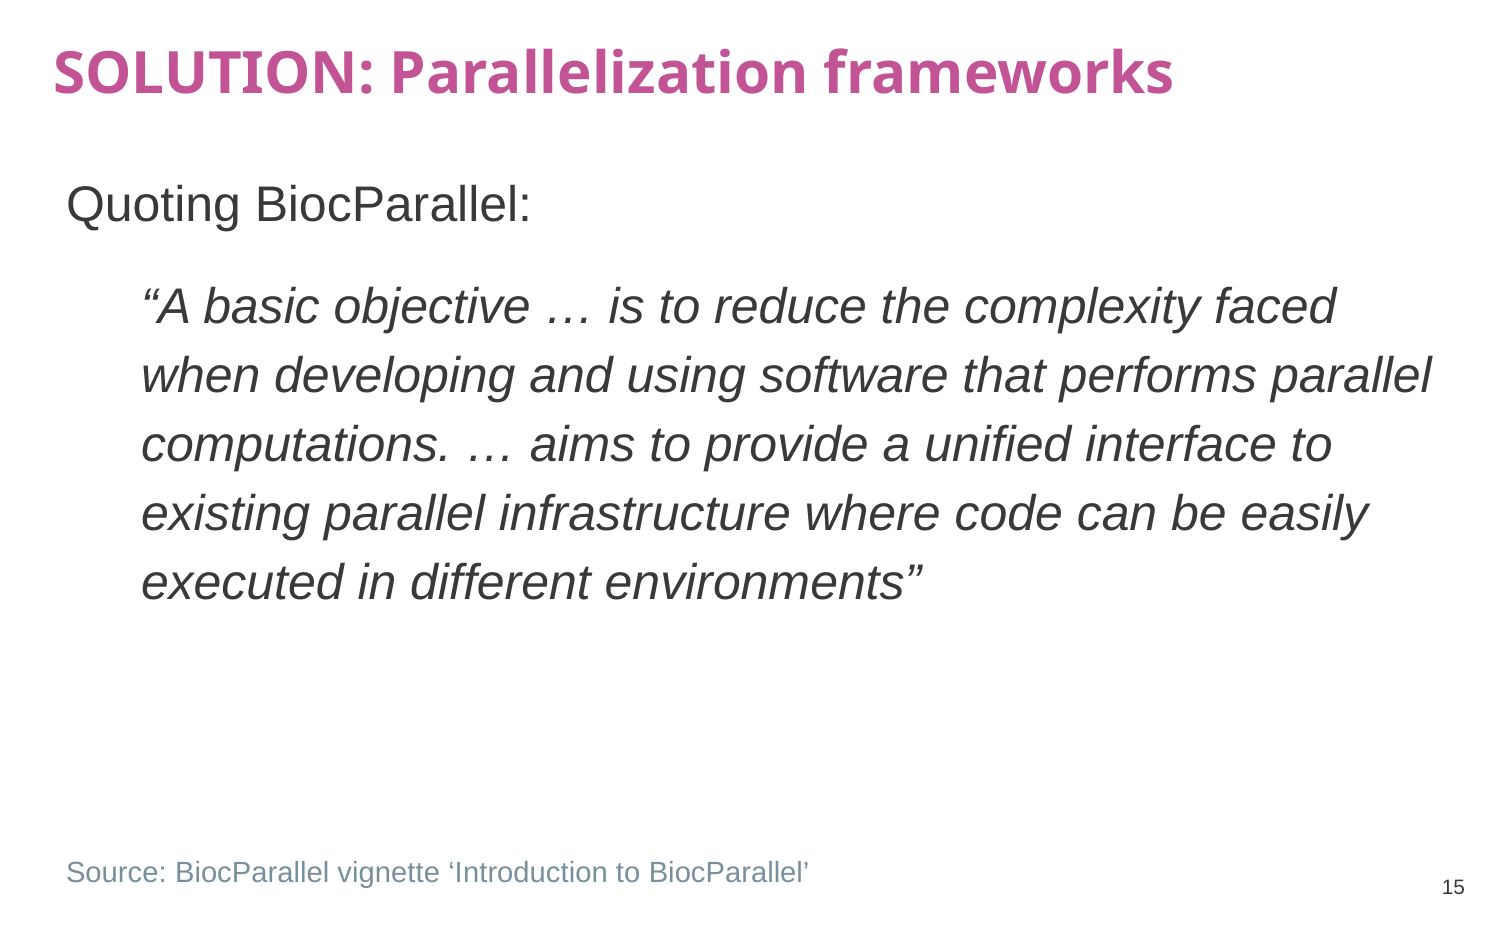

# SOLUTION: Parallelization frameworks
Quoting BiocParallel:
“A basic objective … is to reduce the complexity faced when developing and using software that performs parallel computations. … aims to provide a unified interface to existing parallel infrastructure where code can be easily executed in different environments”
Source: BiocParallel vignette ‘Introduction to BiocParallel’